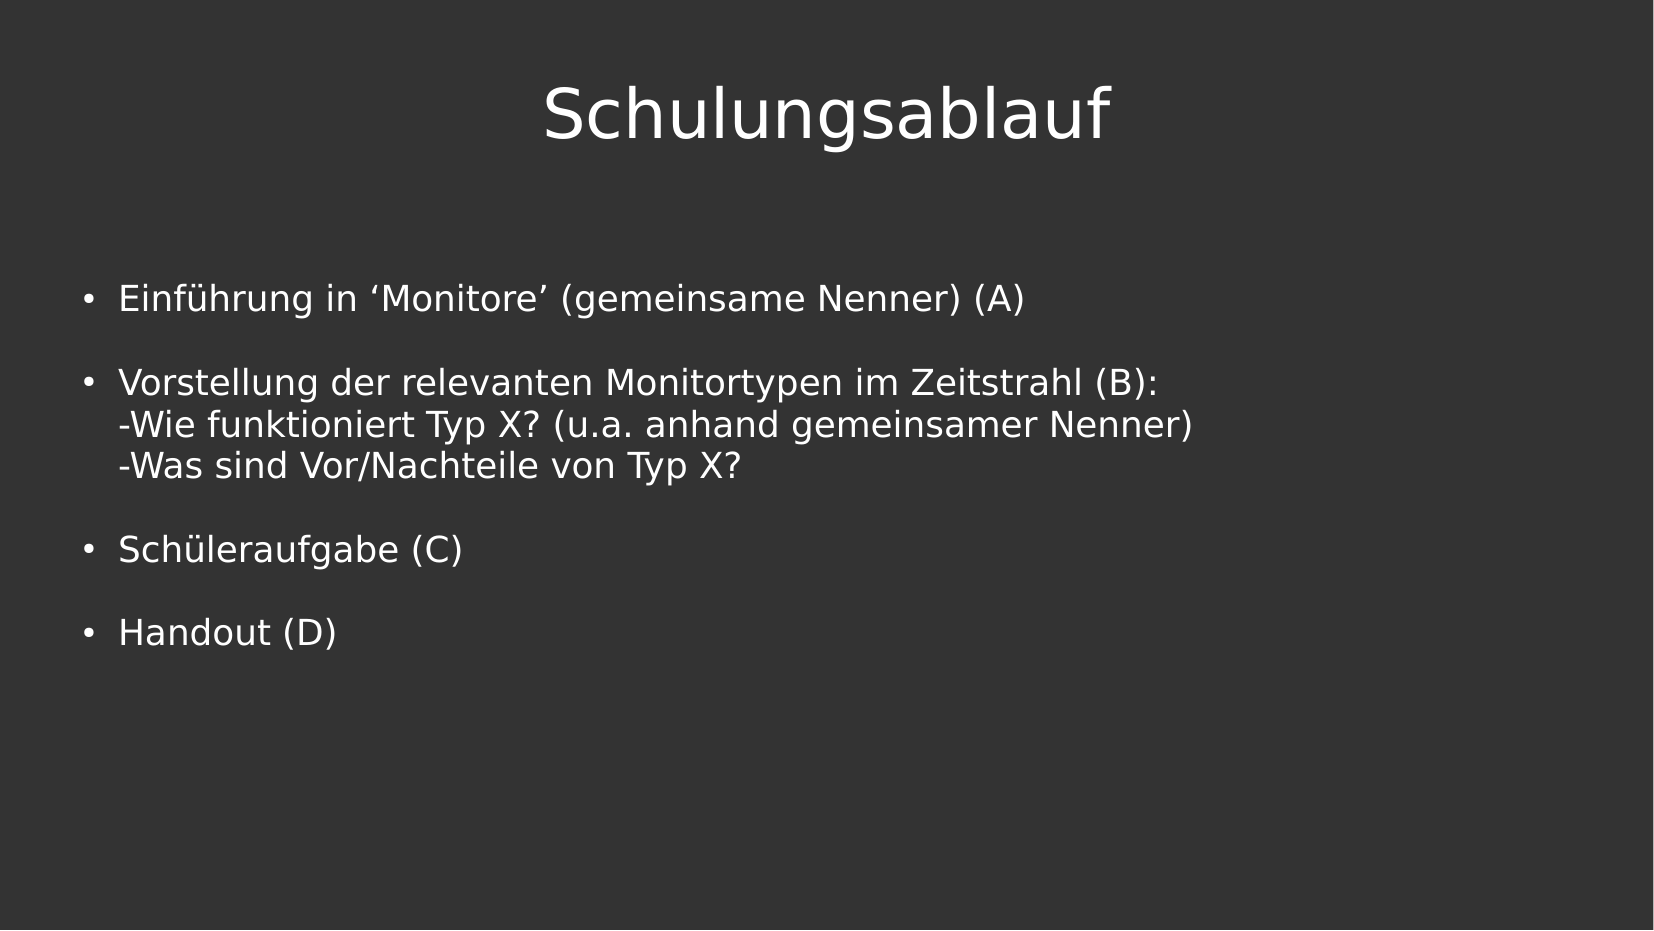

# Schulungsablauf
Einführung in ‘Monitore’ (gemeinsame Nenner) (A)
Vorstellung der relevanten Monitortypen im Zeitstrahl (B):
-Wie funktioniert Typ X? (u.a. anhand gemeinsamer Nenner)
-Was sind Vor/Nachteile von Typ X?
Schüleraufgabe (C)
Handout (D)